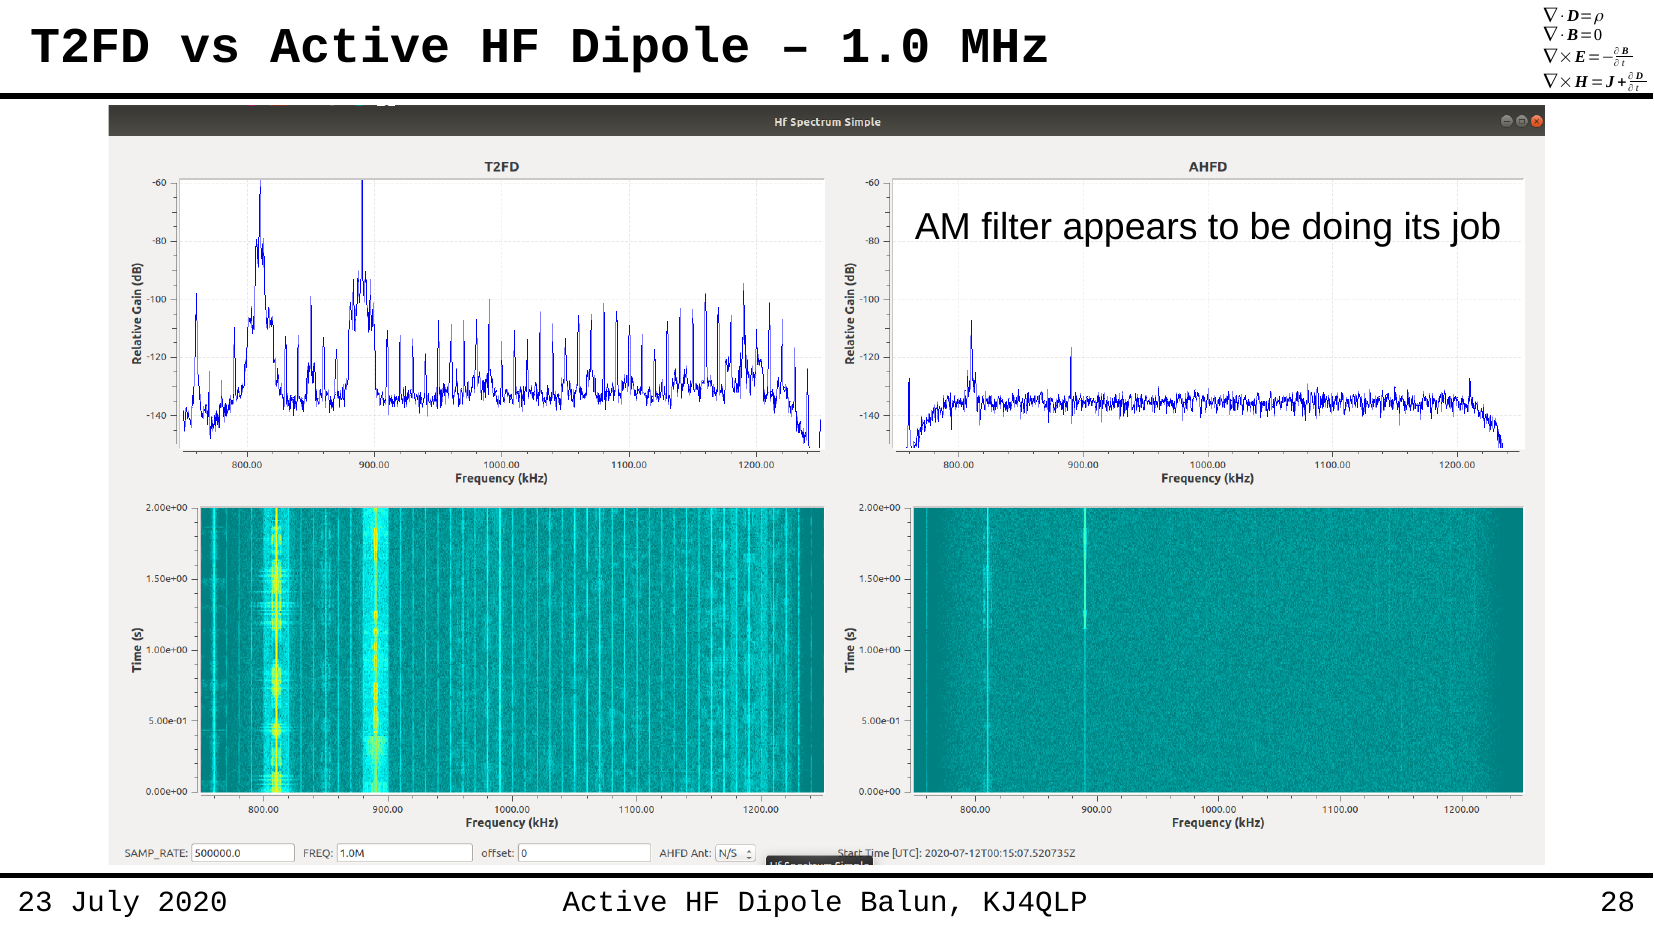

# T2FD vs Active HF Dipole – 1.0 MHz
AM filter appears to be doing its job
23 July 2020
Active HF Dipole Balun, KJ4QLP
28